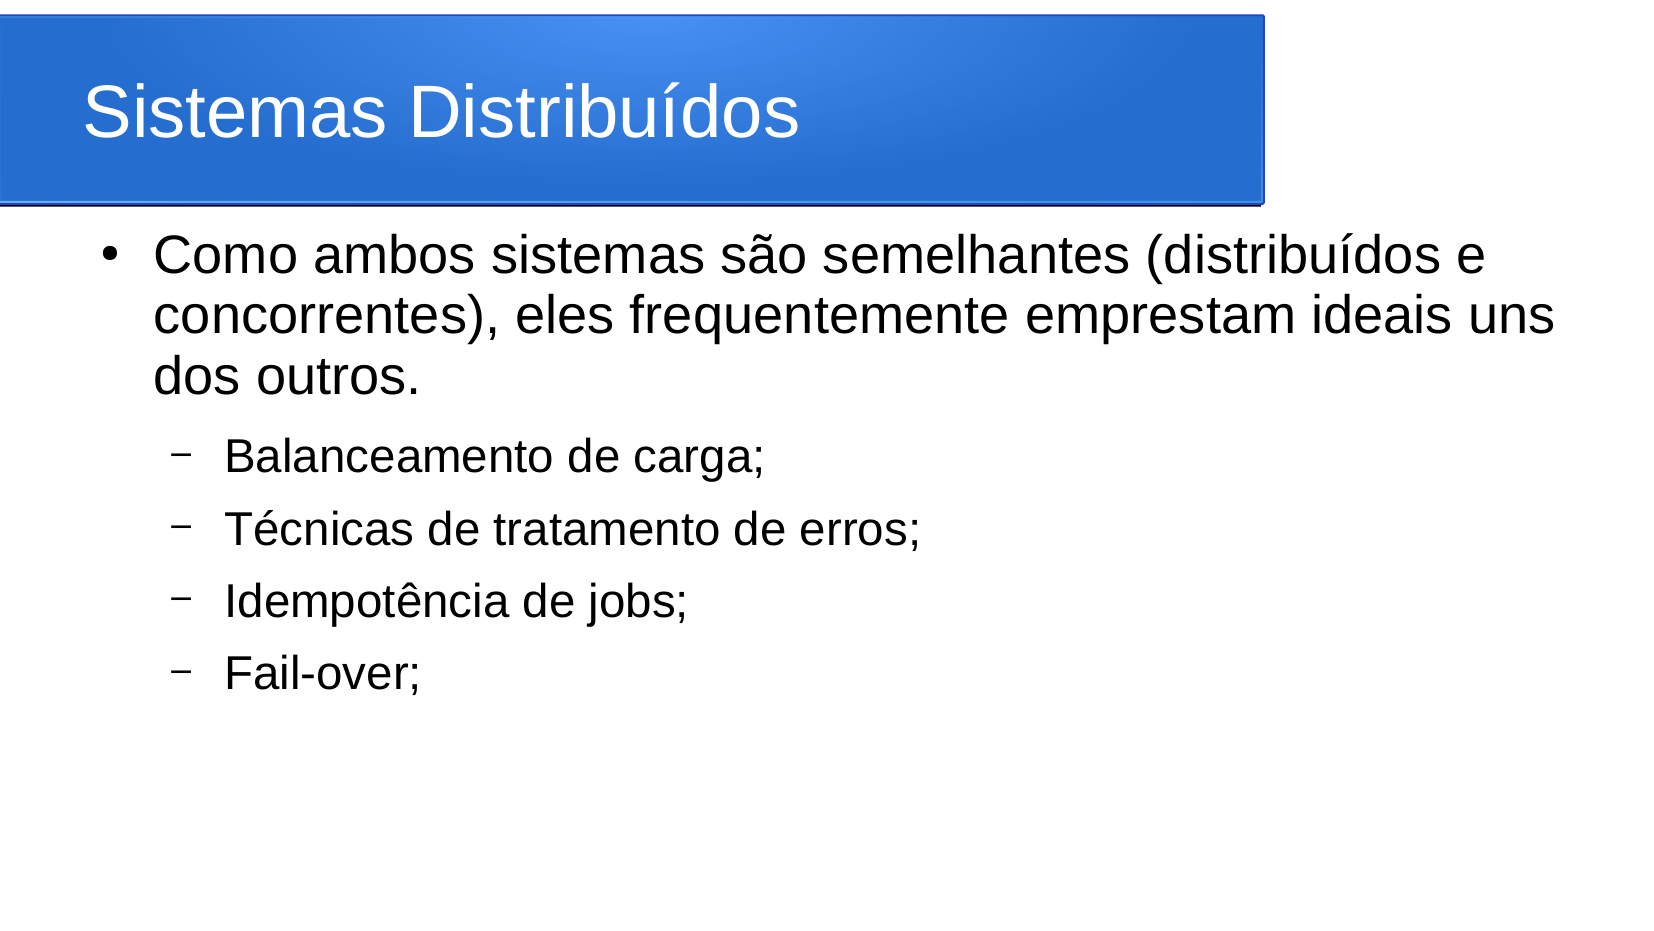

# Sistemas Distribuídos
Como ambos sistemas são semelhantes (distribuídos e concorrentes), eles frequentemente emprestam ideais uns dos outros.
Balanceamento de carga;
Técnicas de tratamento de erros;
Idempotência de jobs;
Fail-over;